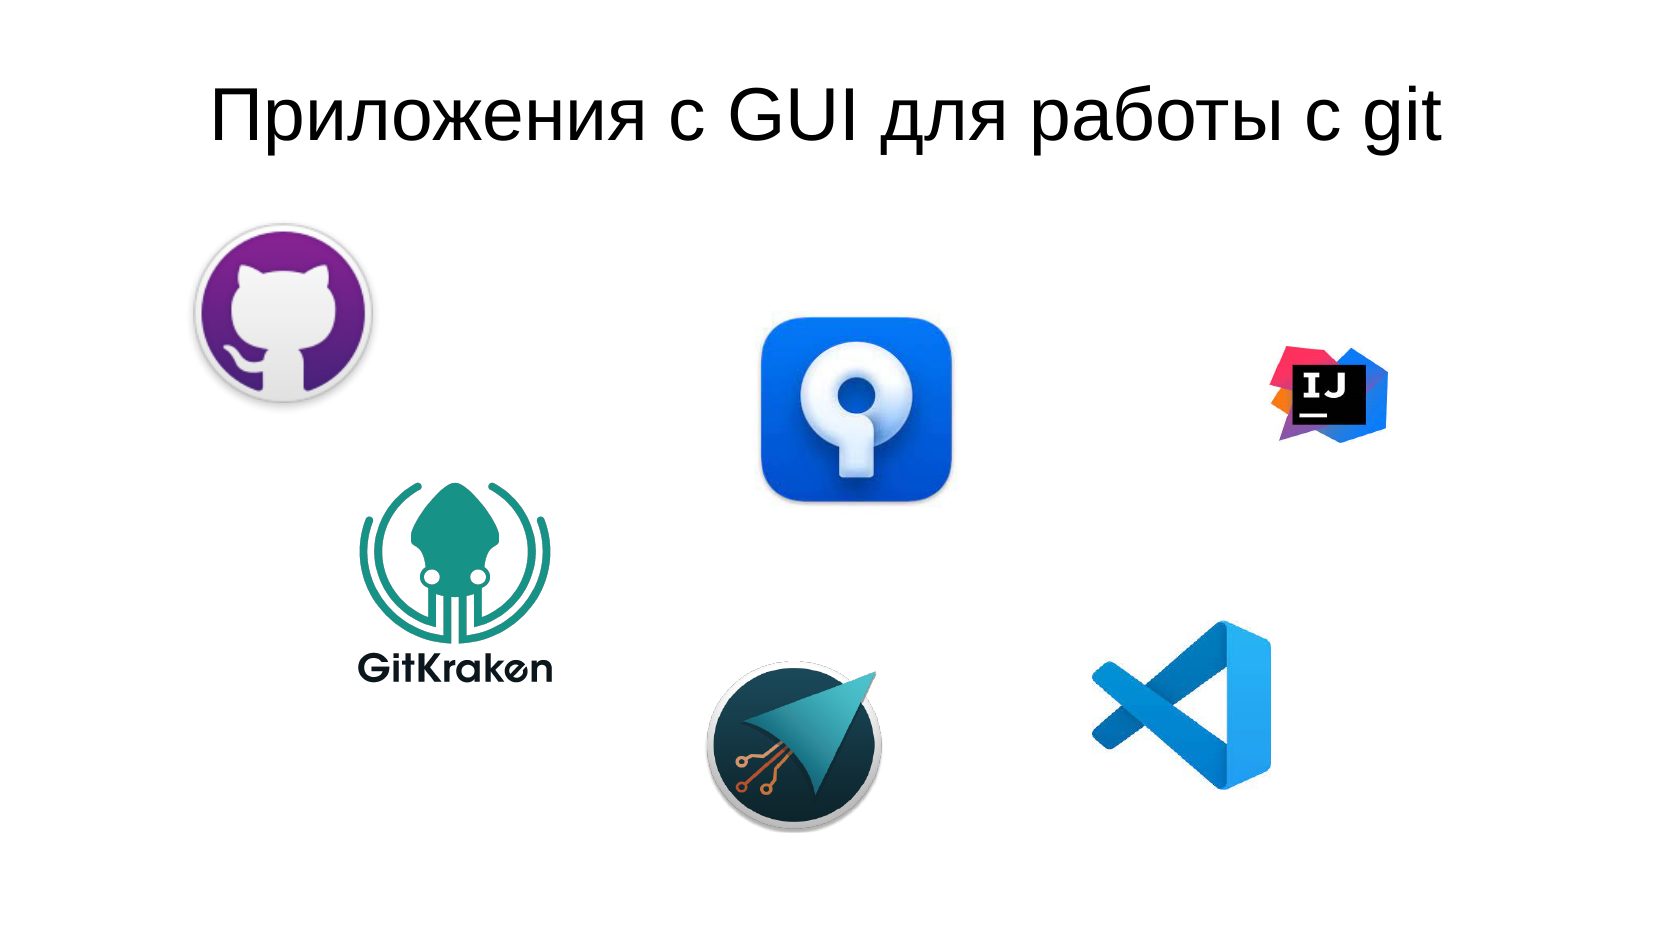

# Приложения с GUI для работы с git